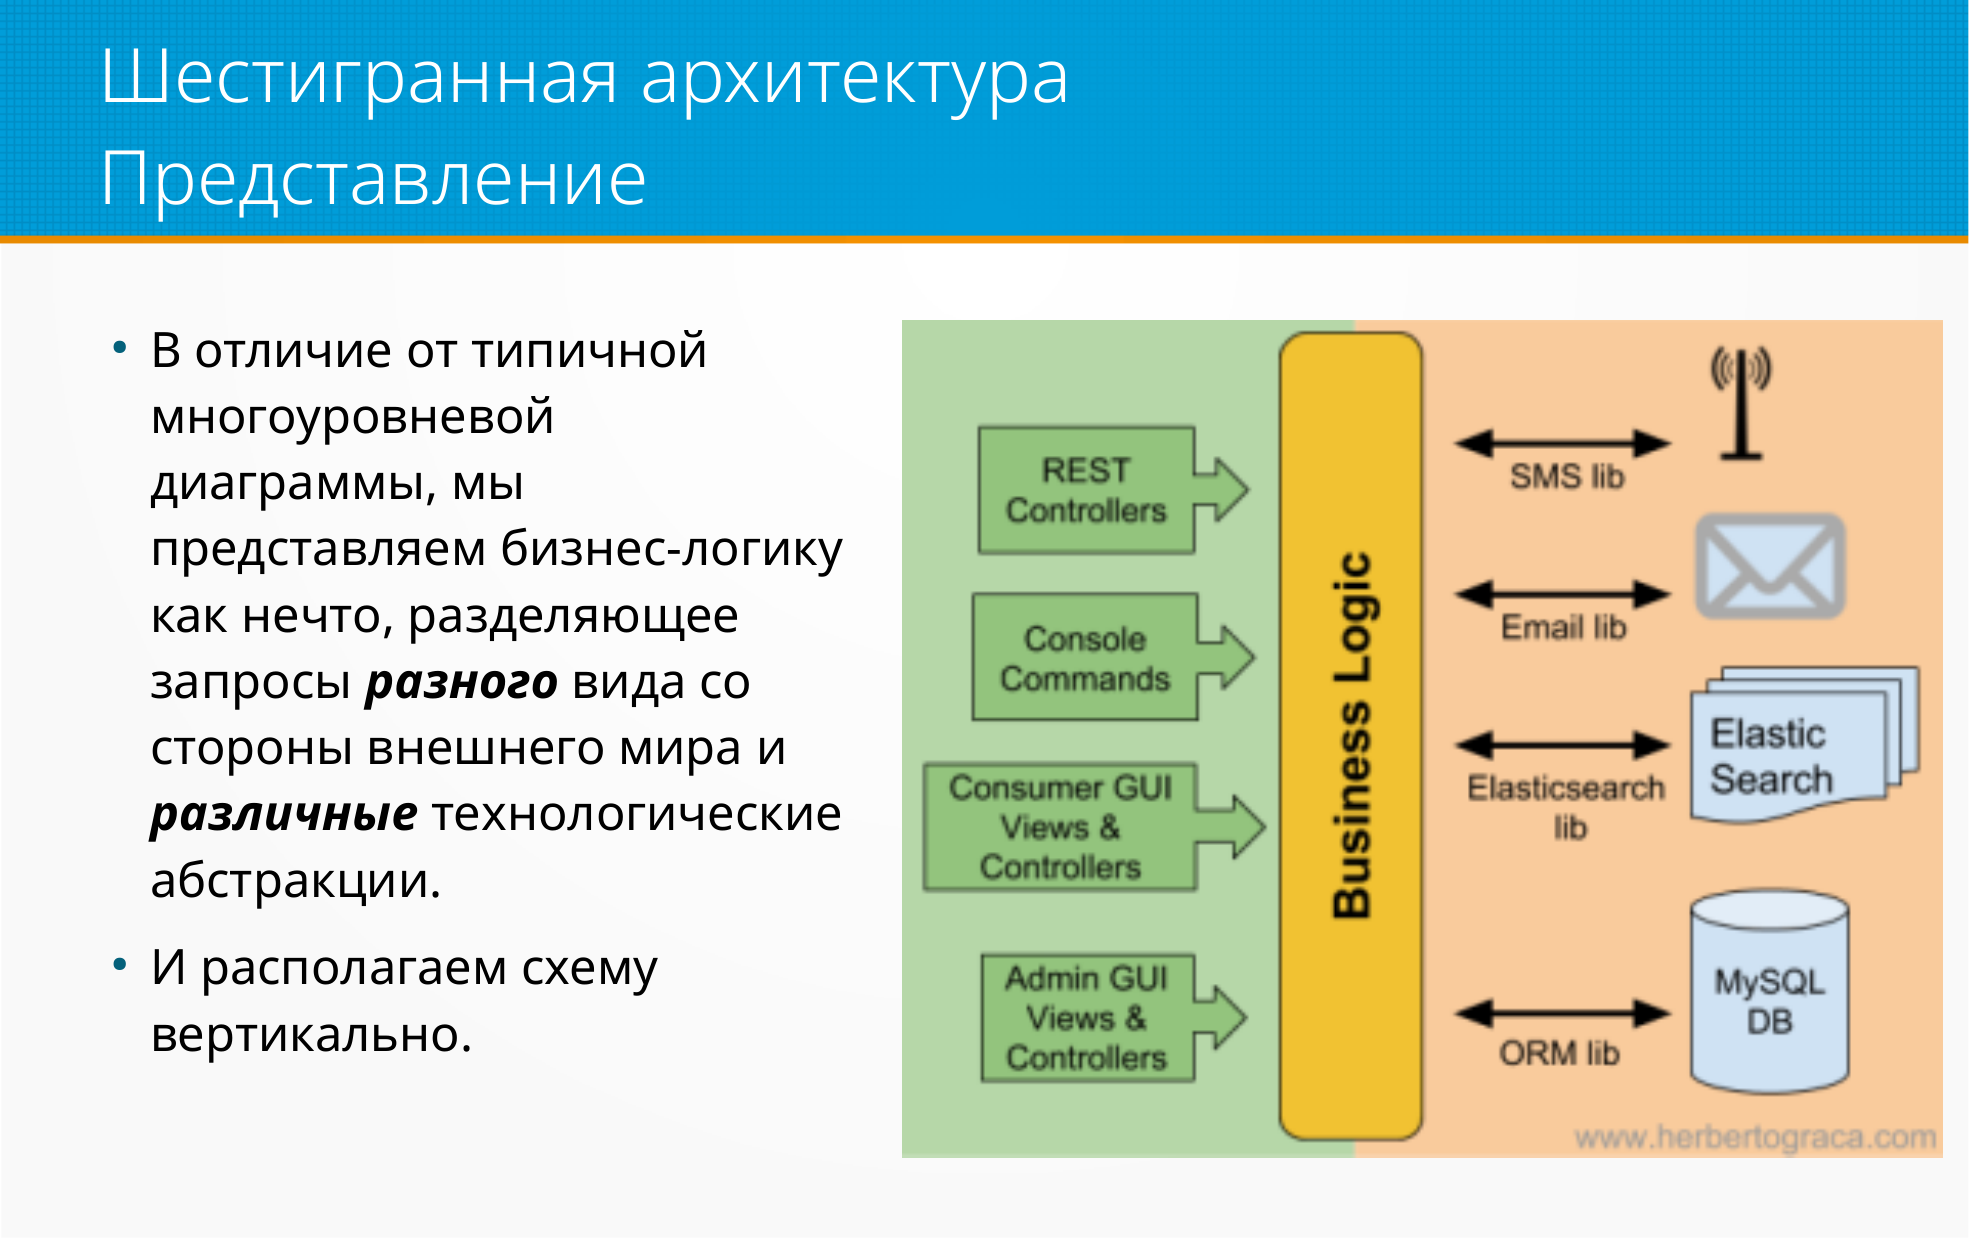

# Шестигранная архитектура Представление
В отличие от типичной многоуровневой диаграммы, мы представляем бизнес-логику как нечто, разделяющее запросы разного вида со стороны внешнего мира и различные технологические абстракции.
И располагаем схему вертикально.